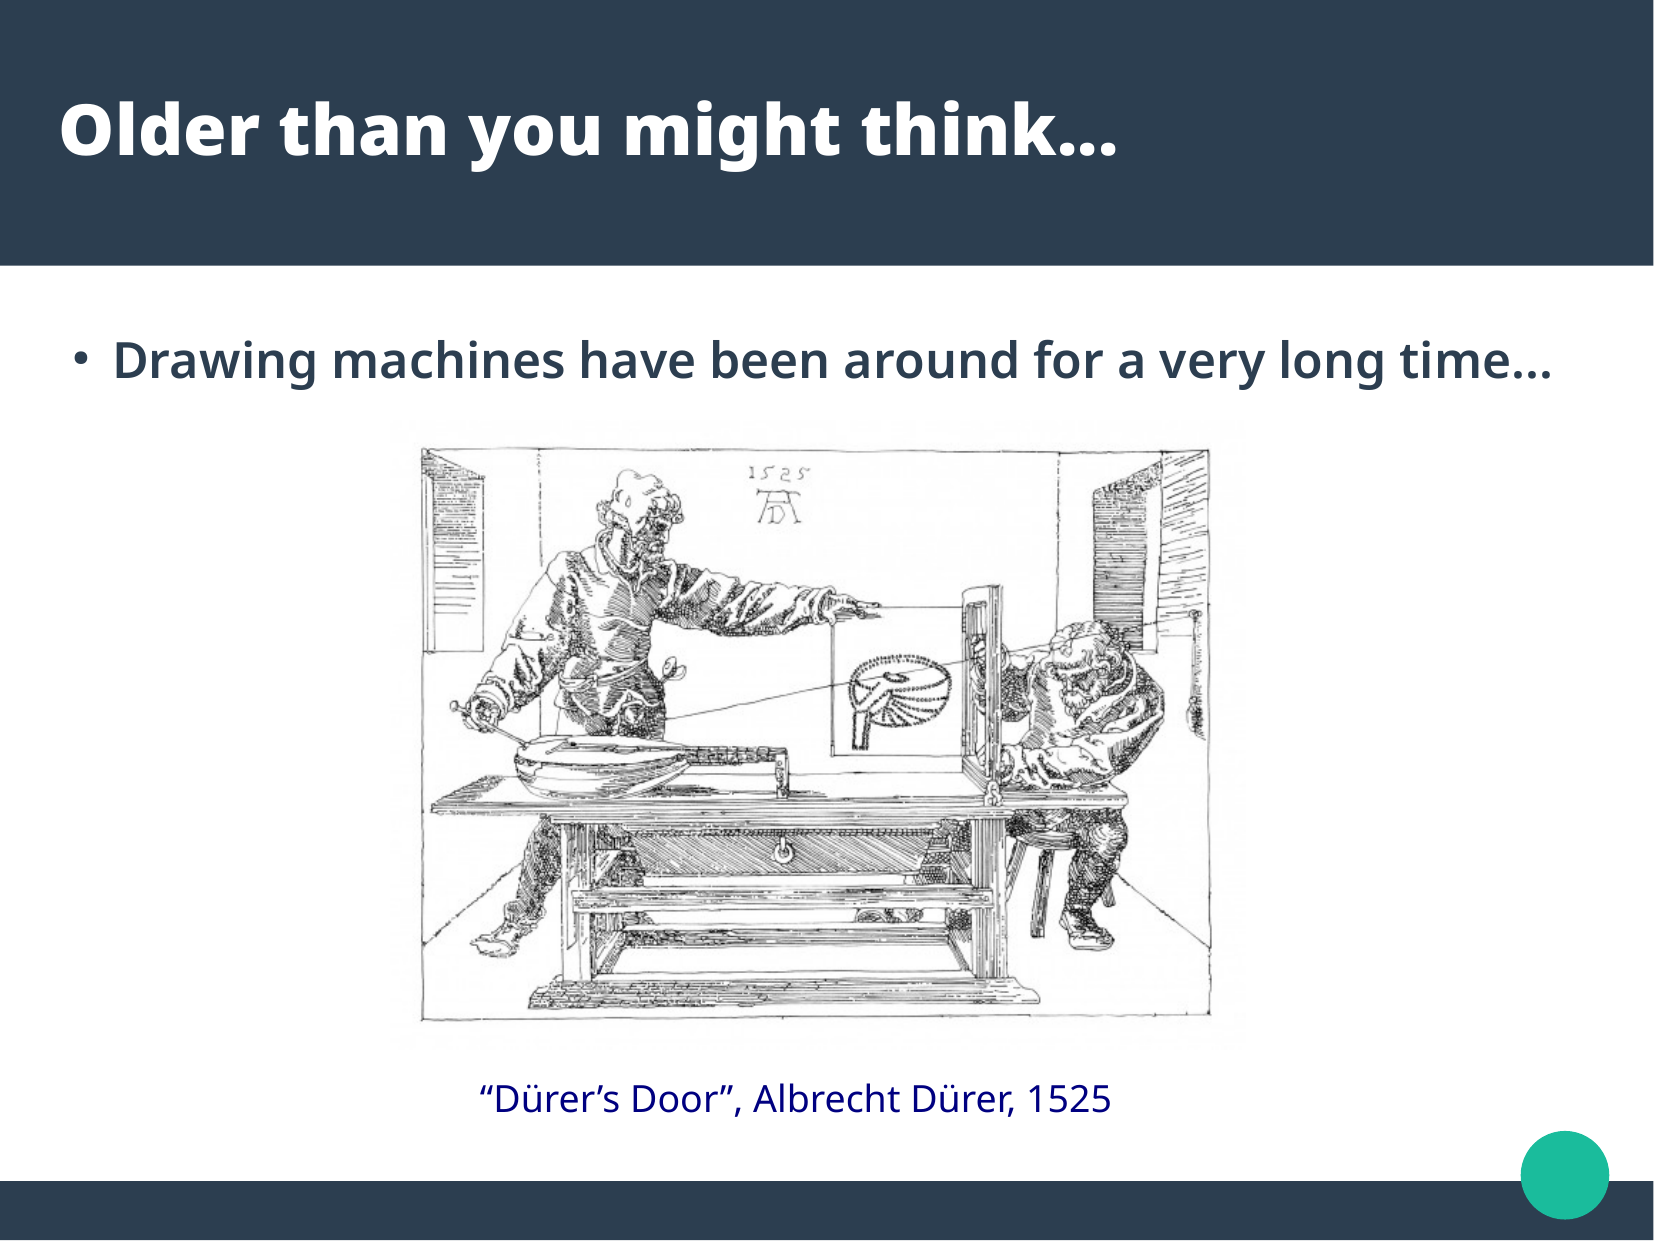

# Older than you might think...
Drawing machines have been around for a very long time...
“Dürer’s Door”, Albrecht Dürer, 1525